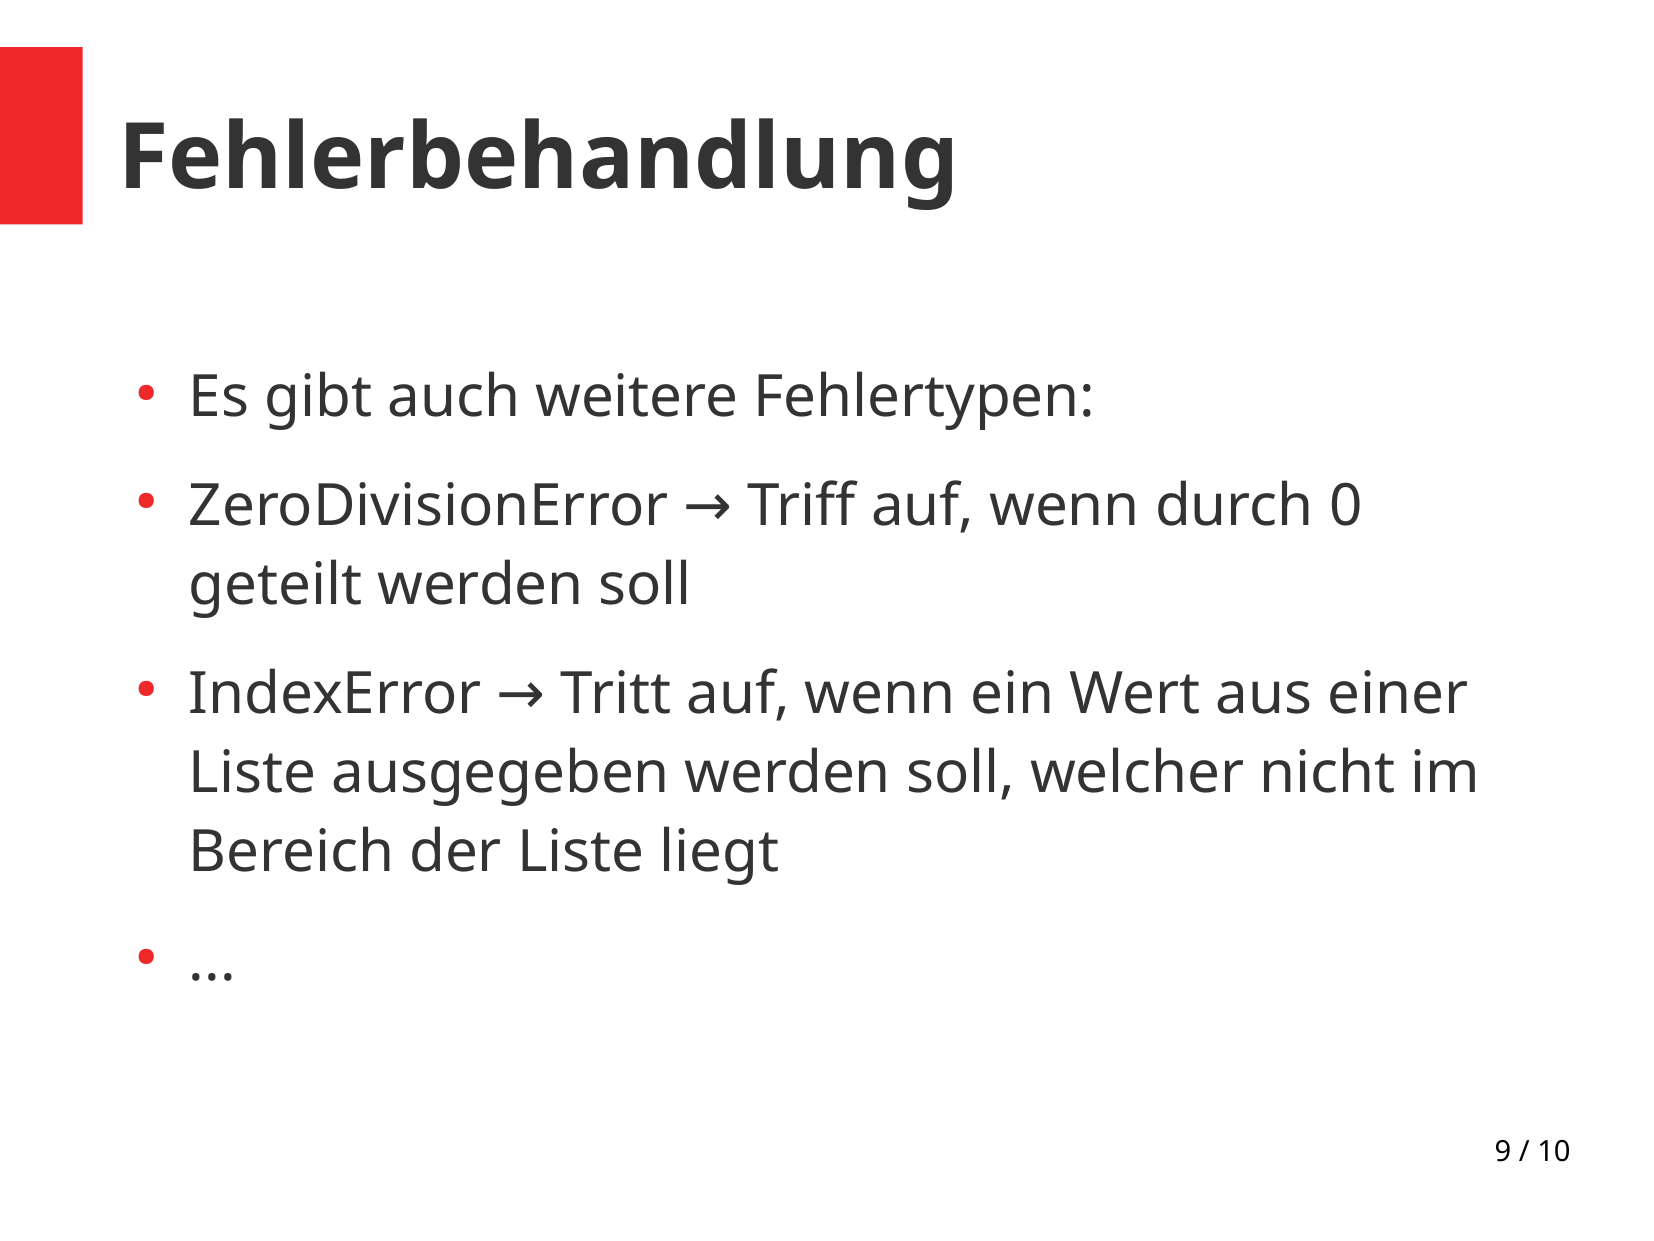

# Fehlerbehandlung
Es gibt auch weitere Fehlertypen:
ZeroDivisionError → Triff auf, wenn durch 0 geteilt werden soll
IndexError → Tritt auf, wenn ein Wert aus einer Liste ausgegeben werden soll, welcher nicht im Bereich der Liste liegt
...
9